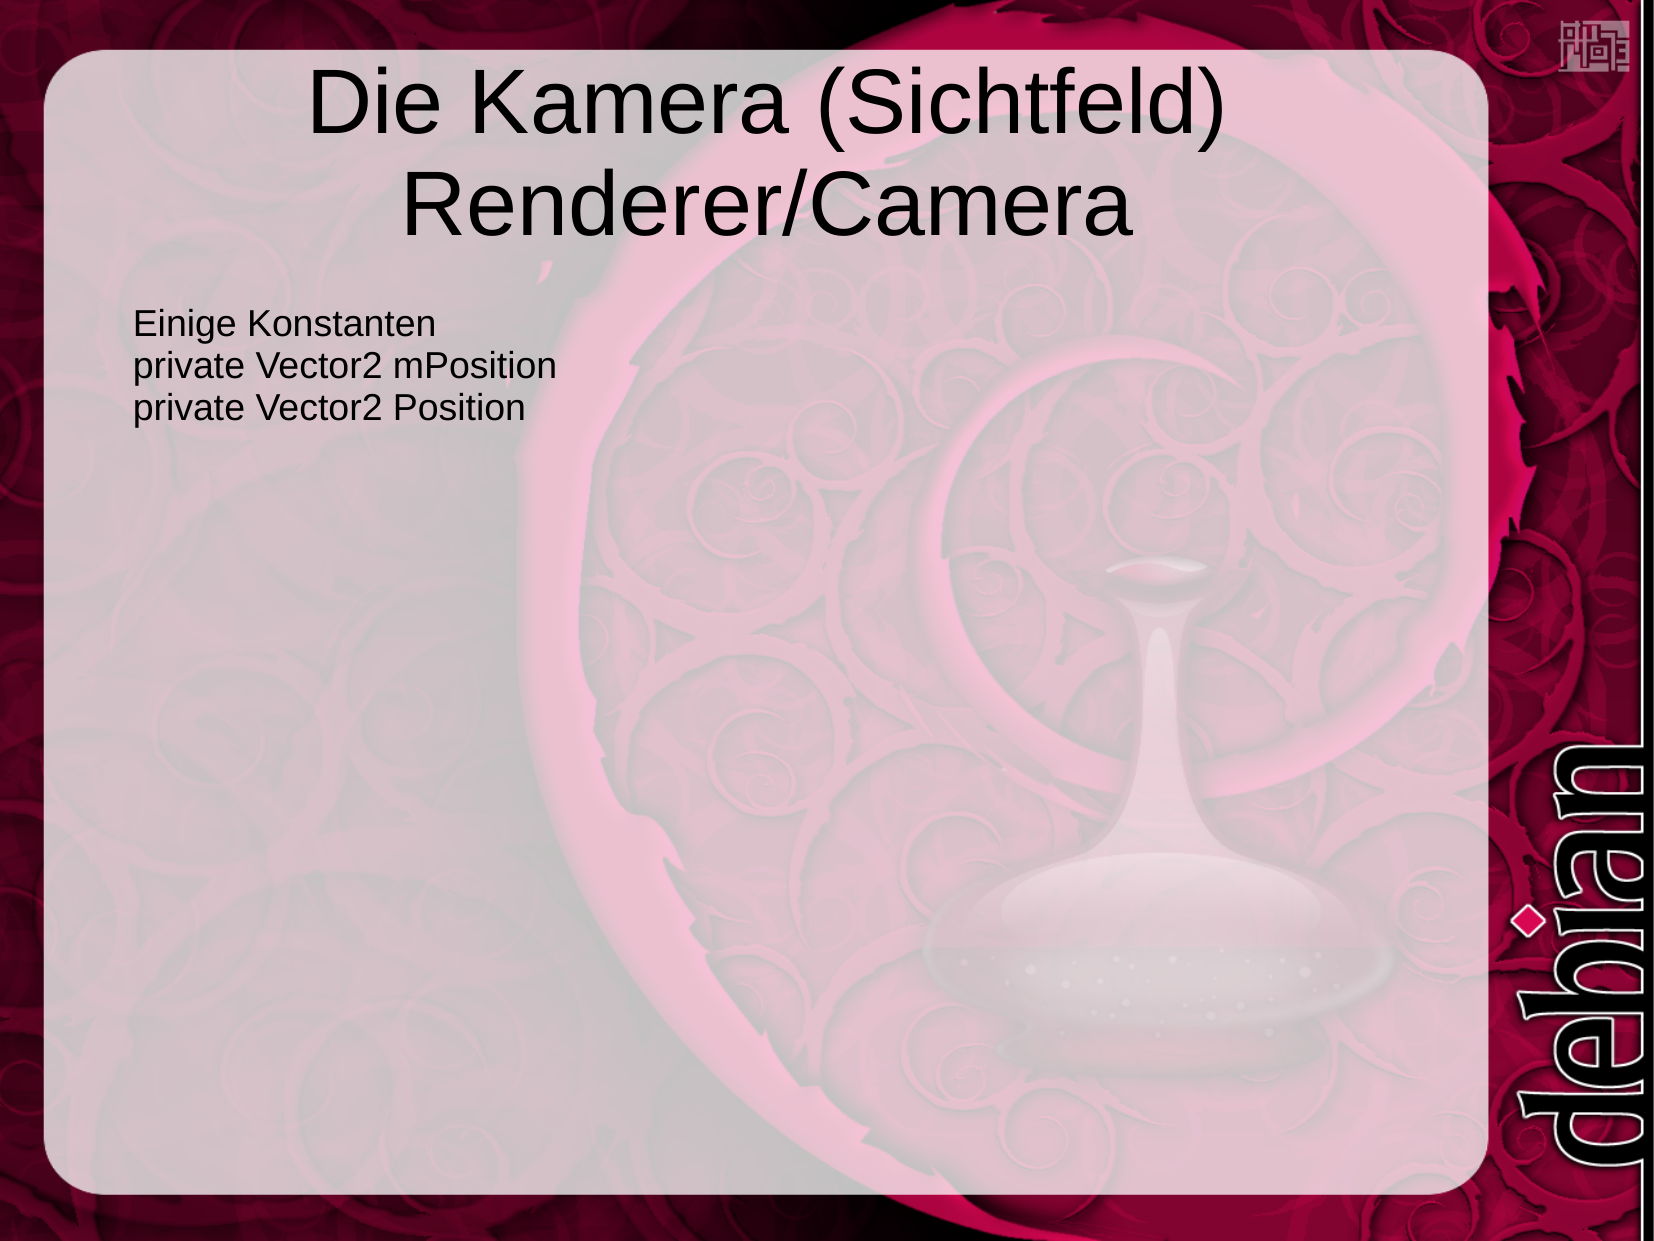

# Die Kamera (Sichtfeld) Renderer/Camera
Einige Konstanten
private Vector2 mPosition
private Vector2 Position